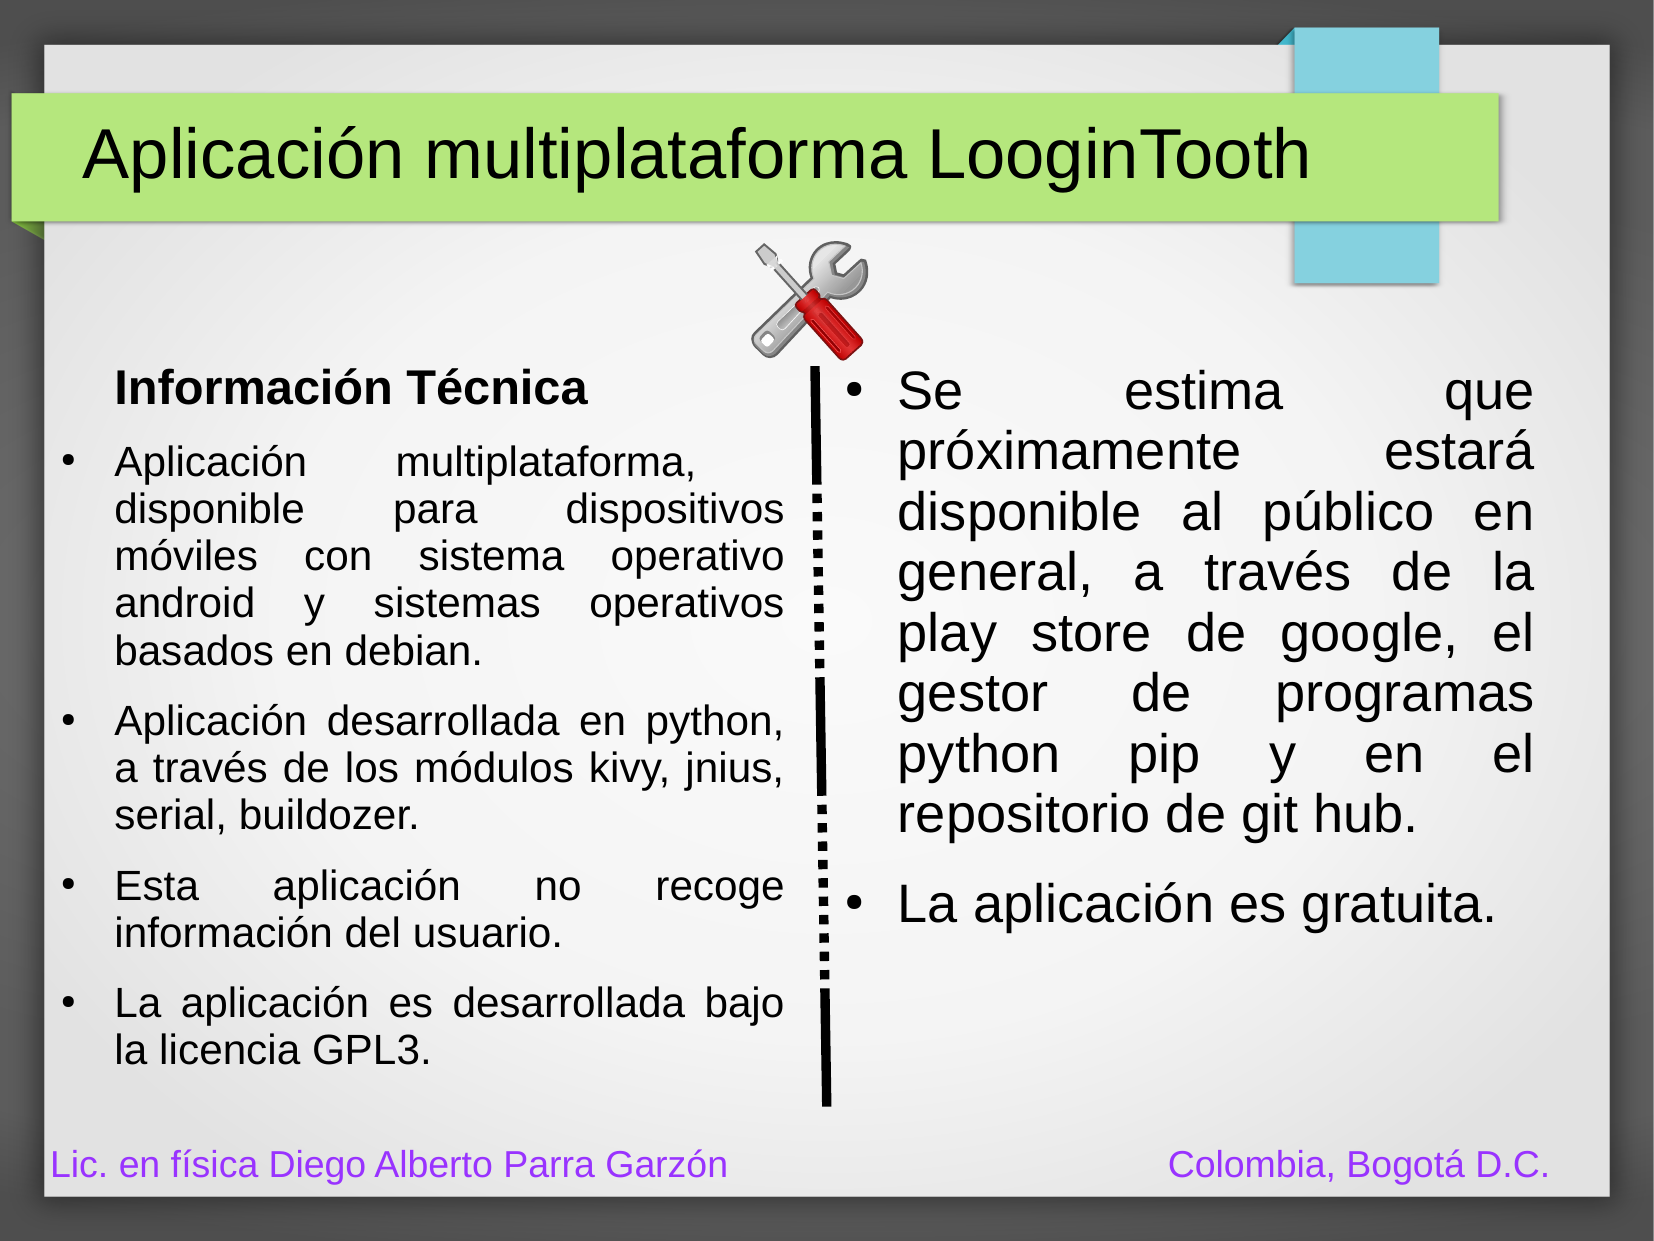

# Aplicación multiplataforma LooginTooth
Se estima que próximamente estará disponible al público en general, a través de la play store de google, el gestor de programas python pip y en el repositorio de git hub.
La aplicación es gratuita.
Información Técnica
Aplicación multiplataforma, disponible para dispositivos móviles con sistema operativo android y sistemas operativos basados en debian.
Aplicación desarrollada en python, a través de los módulos kivy, jnius, serial, buildozer.
Esta aplicación no recoge información del usuario.
La aplicación es desarrollada bajo la licencia GPL3.
Lic. en física Diego Alberto Parra Garzón						 Colombia, Bogotá D.C.